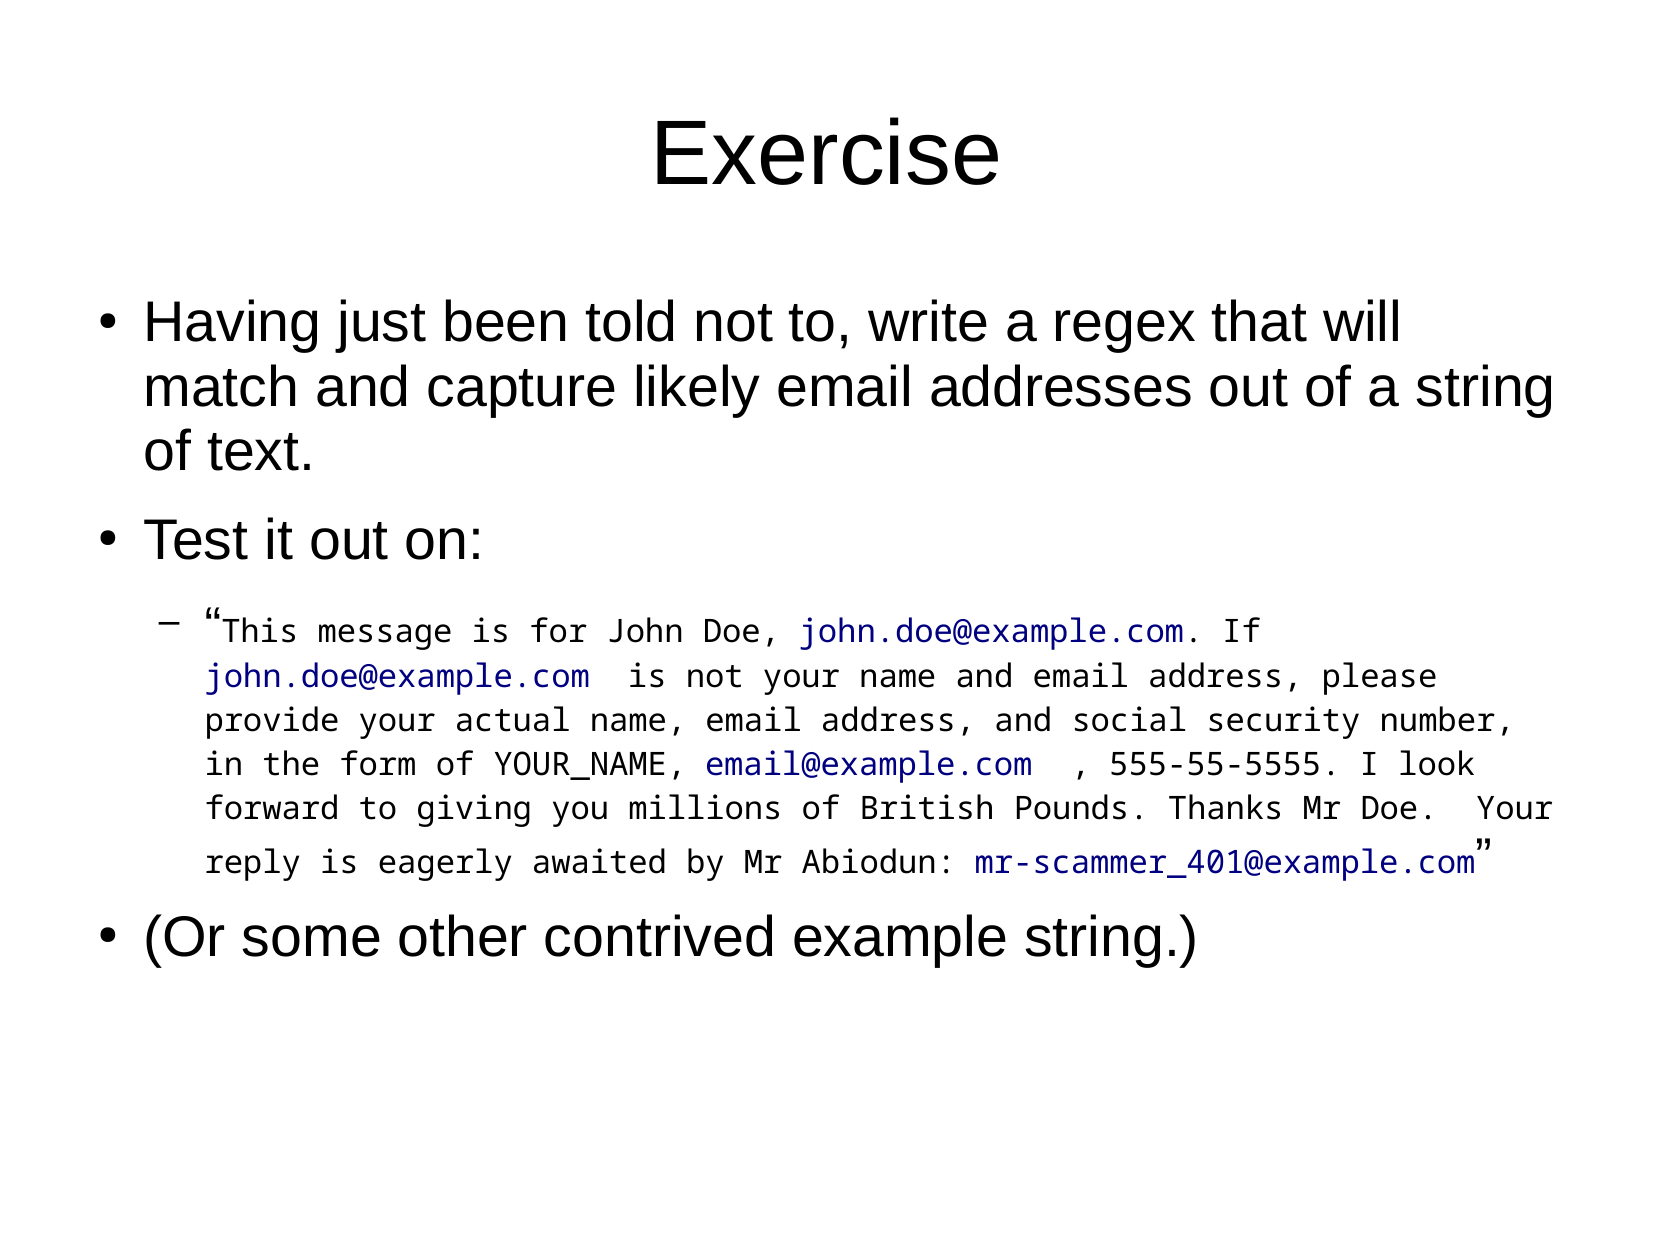

# Exercise
Having just been told not to, write a regex that will match and capture likely email addresses out of a string of text.
Test it out on:
“This message is for John Doe, john.doe@example.com. If john.doe@example.com is not your name and email address, please provide your actual name, email address, and social security number, in the form of YOUR_NAME, email@example.com , 555-55-5555. I look forward to giving you millions of British Pounds. Thanks Mr Doe. Your reply is eagerly awaited by Mr Abiodun: mr-scammer_401@example.com”
(Or some other contrived example string.)